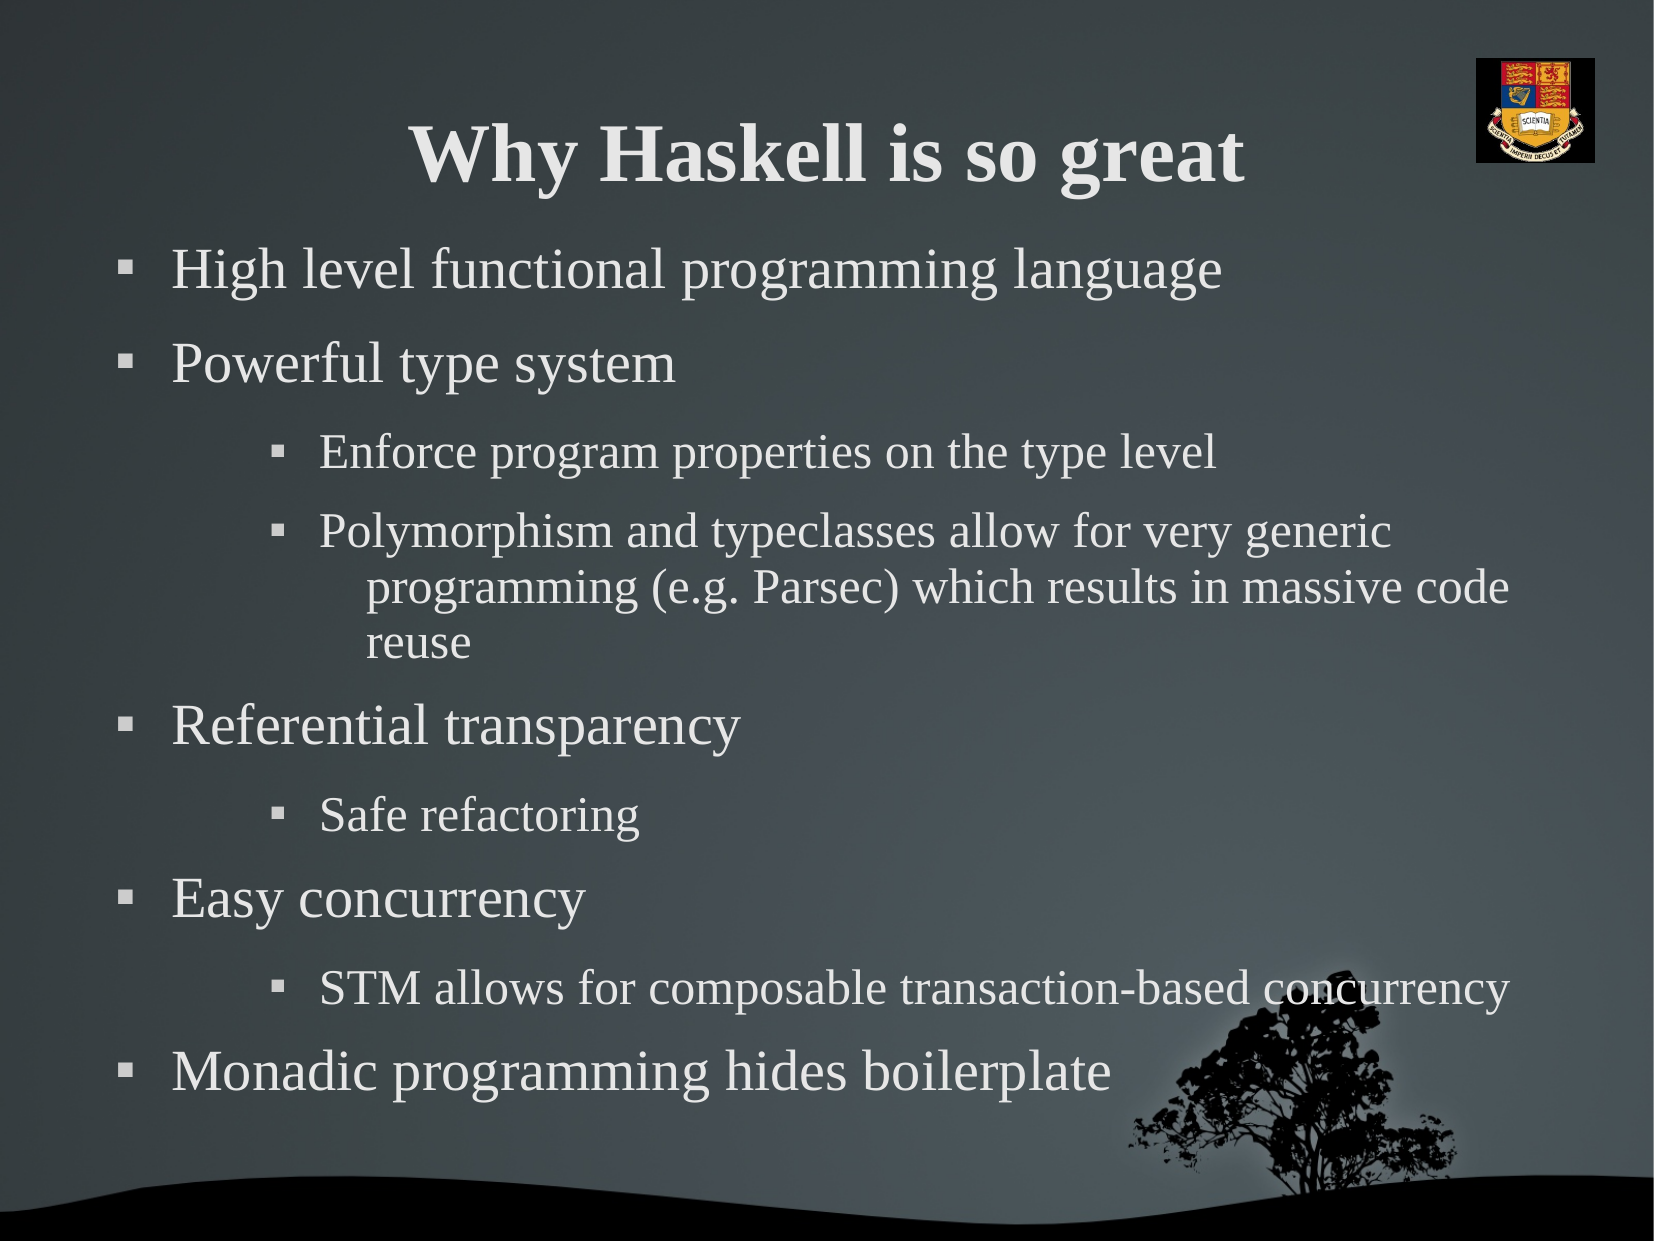

# Why Haskell is so great
High level functional programming language
Powerful type system
Enforce program properties on the type level
Polymorphism and typeclasses allow for very generic programming (e.g. Parsec) which results in massive code reuse
Referential transparency
Safe refactoring
Easy concurrency
STM allows for composable transaction-based concurrency
Monadic programming hides boilerplate